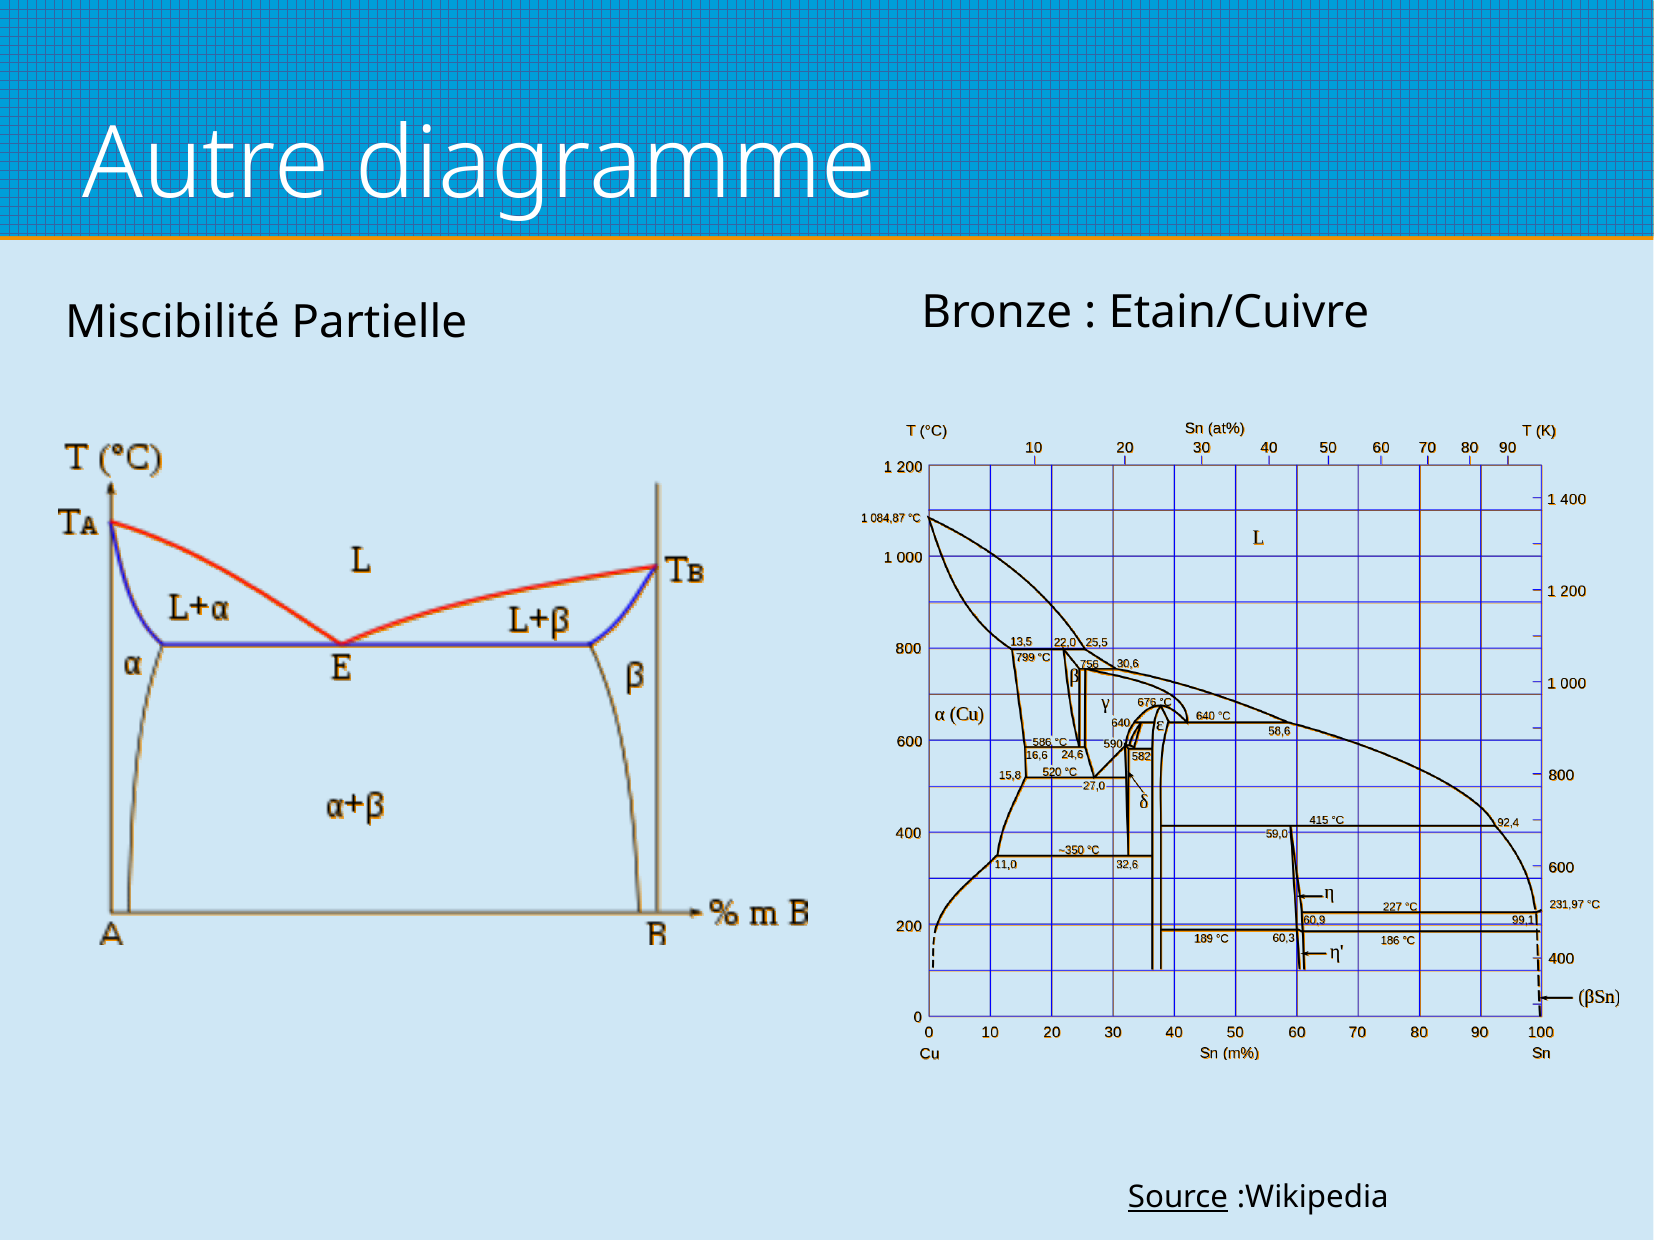

# Autre diagramme
Bronze : Etain/Cuivre
Miscibilité Partielle
Source :Wikipedia